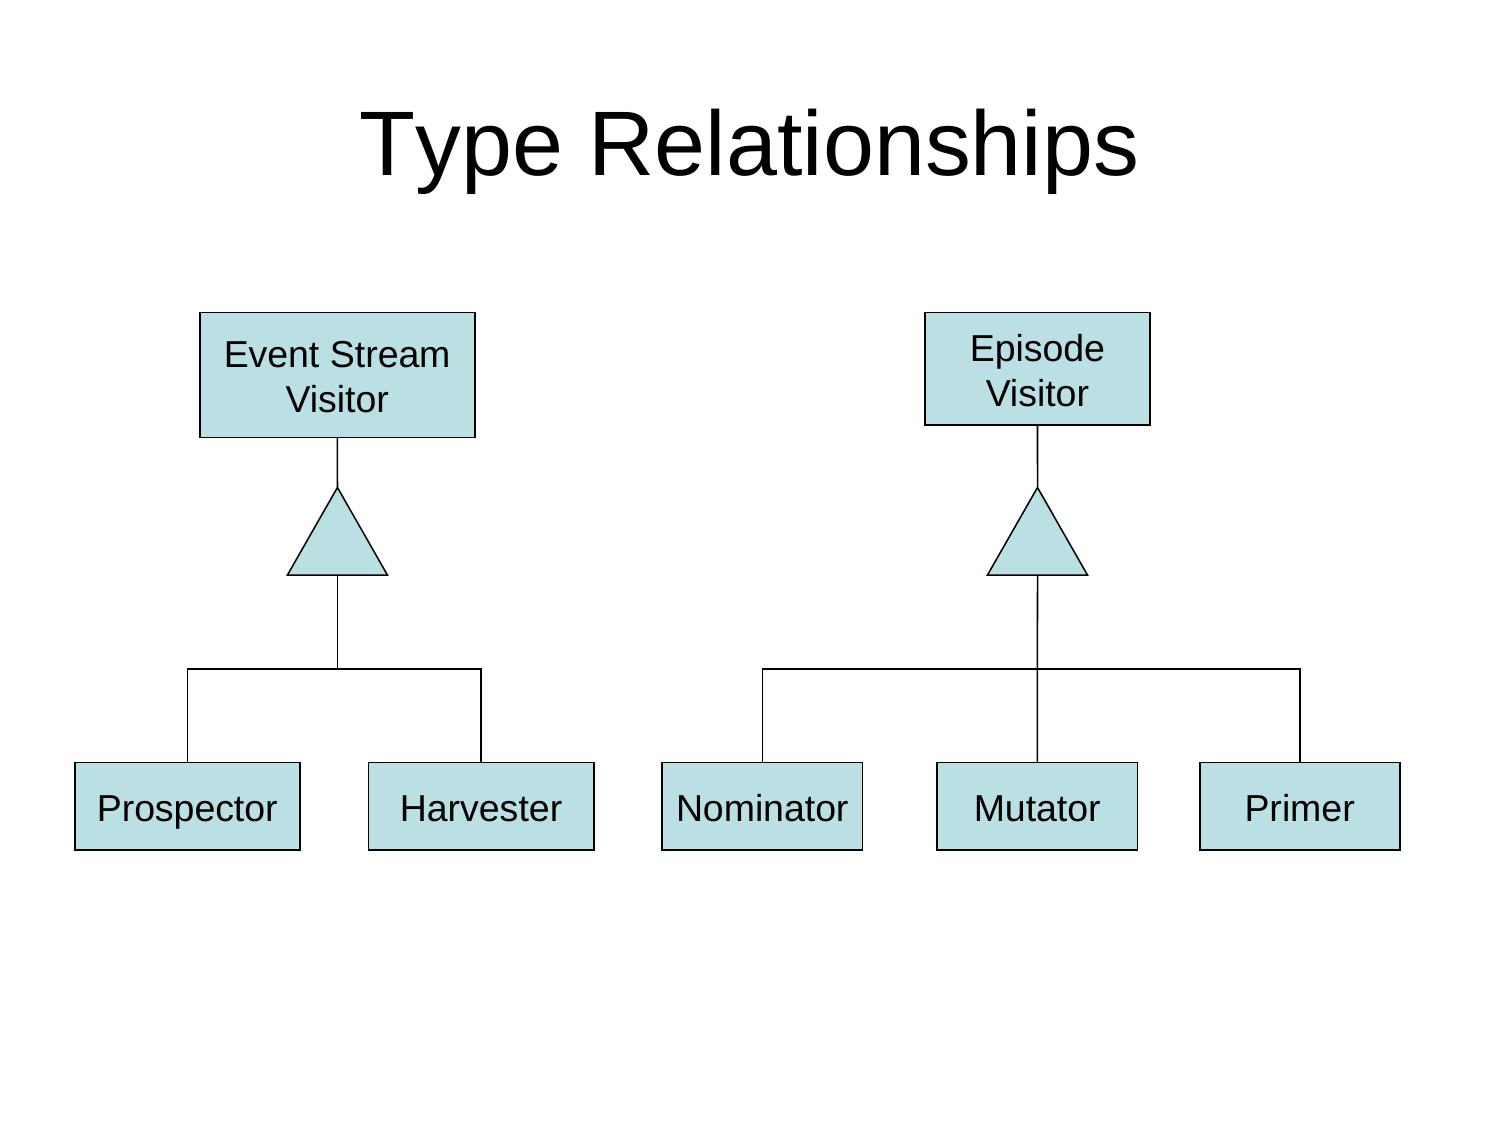

# Type Relationships
Event Stream
Visitor
Episode
Visitor
Prospector
Harvester
Nominator
Mutator
Primer